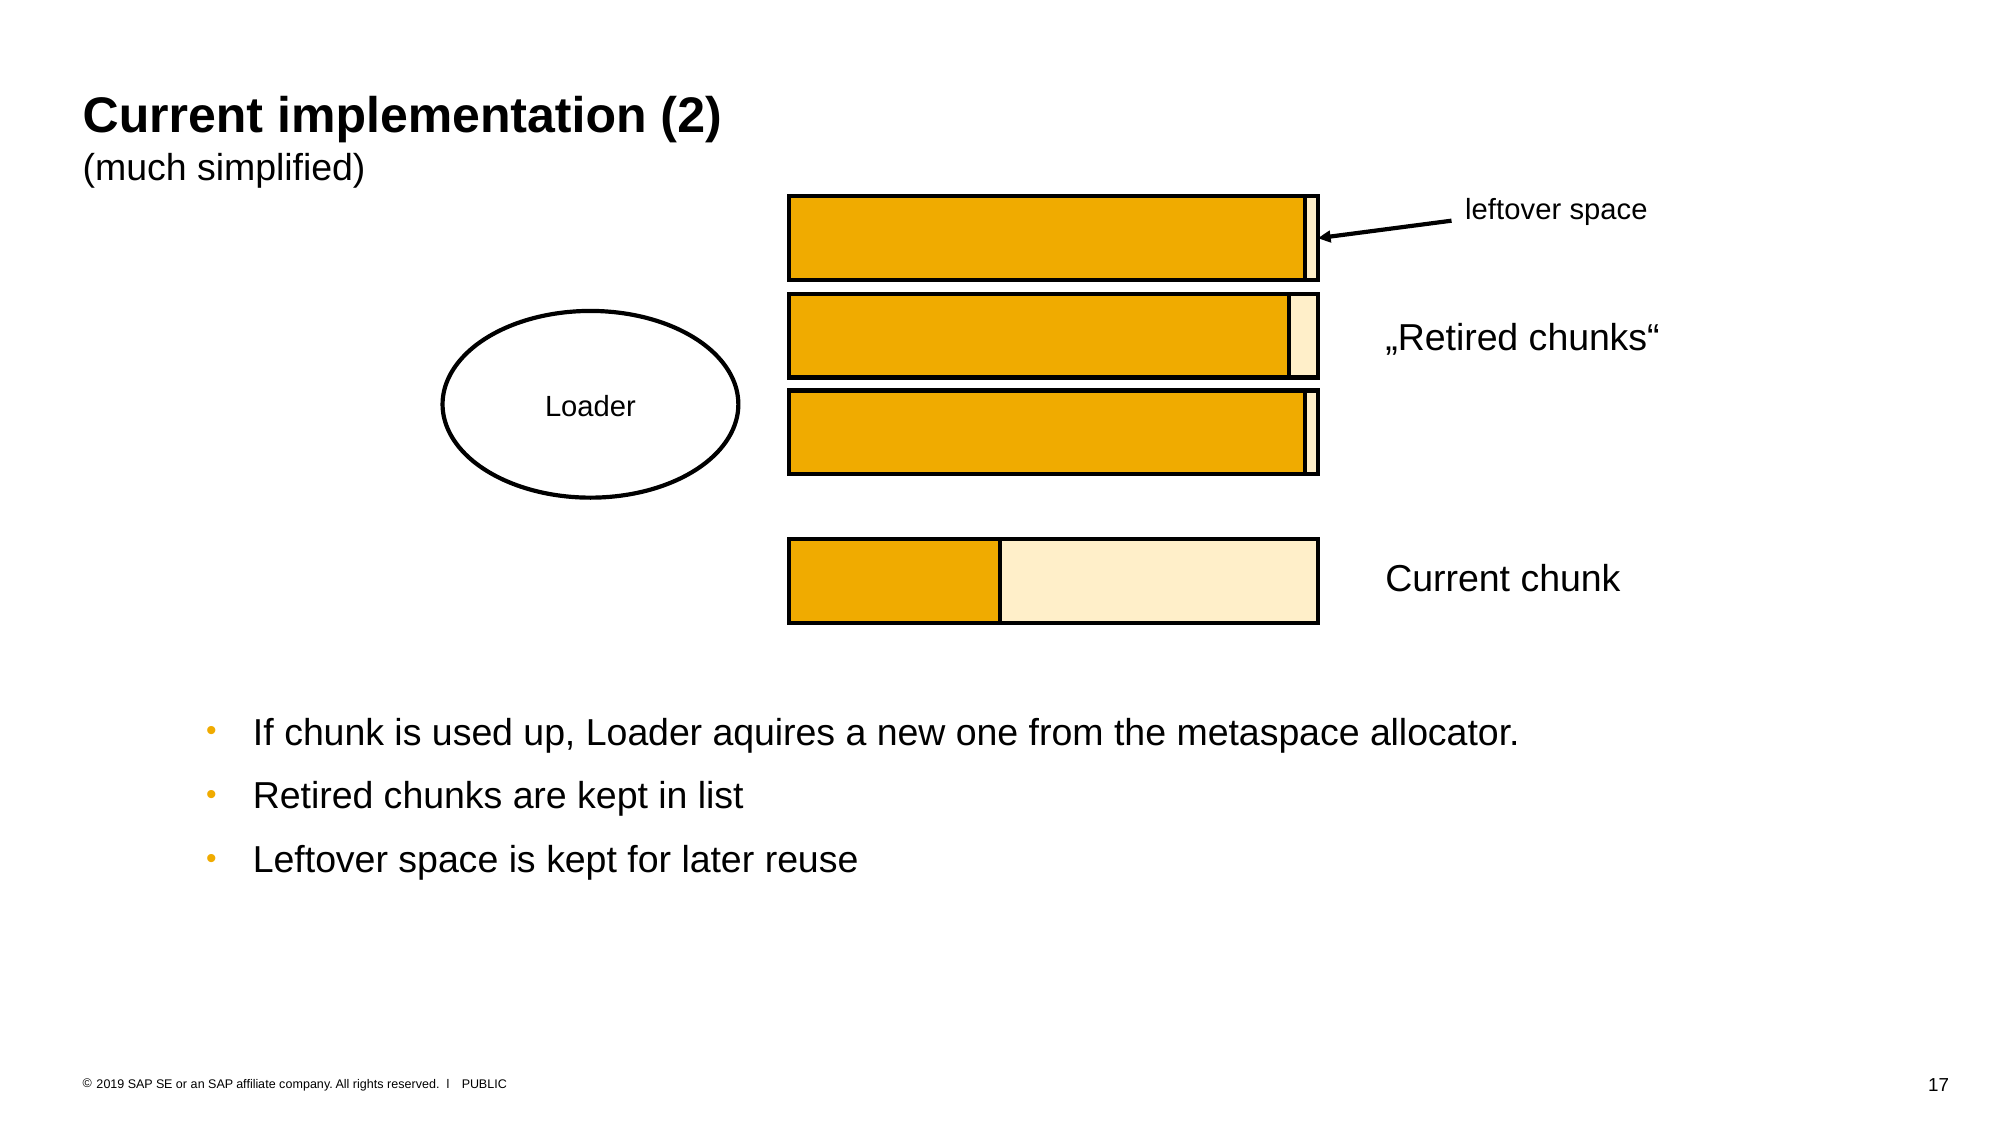

Loader B
# Current implementation (2) (much simplified)
leftover space
Loader
„Retired chunks“
Current chunk
If chunk is used up, Loader aquires a new one from the metaspace allocator.
Retired chunks are kept in list
Leftover space is kept for later reuse